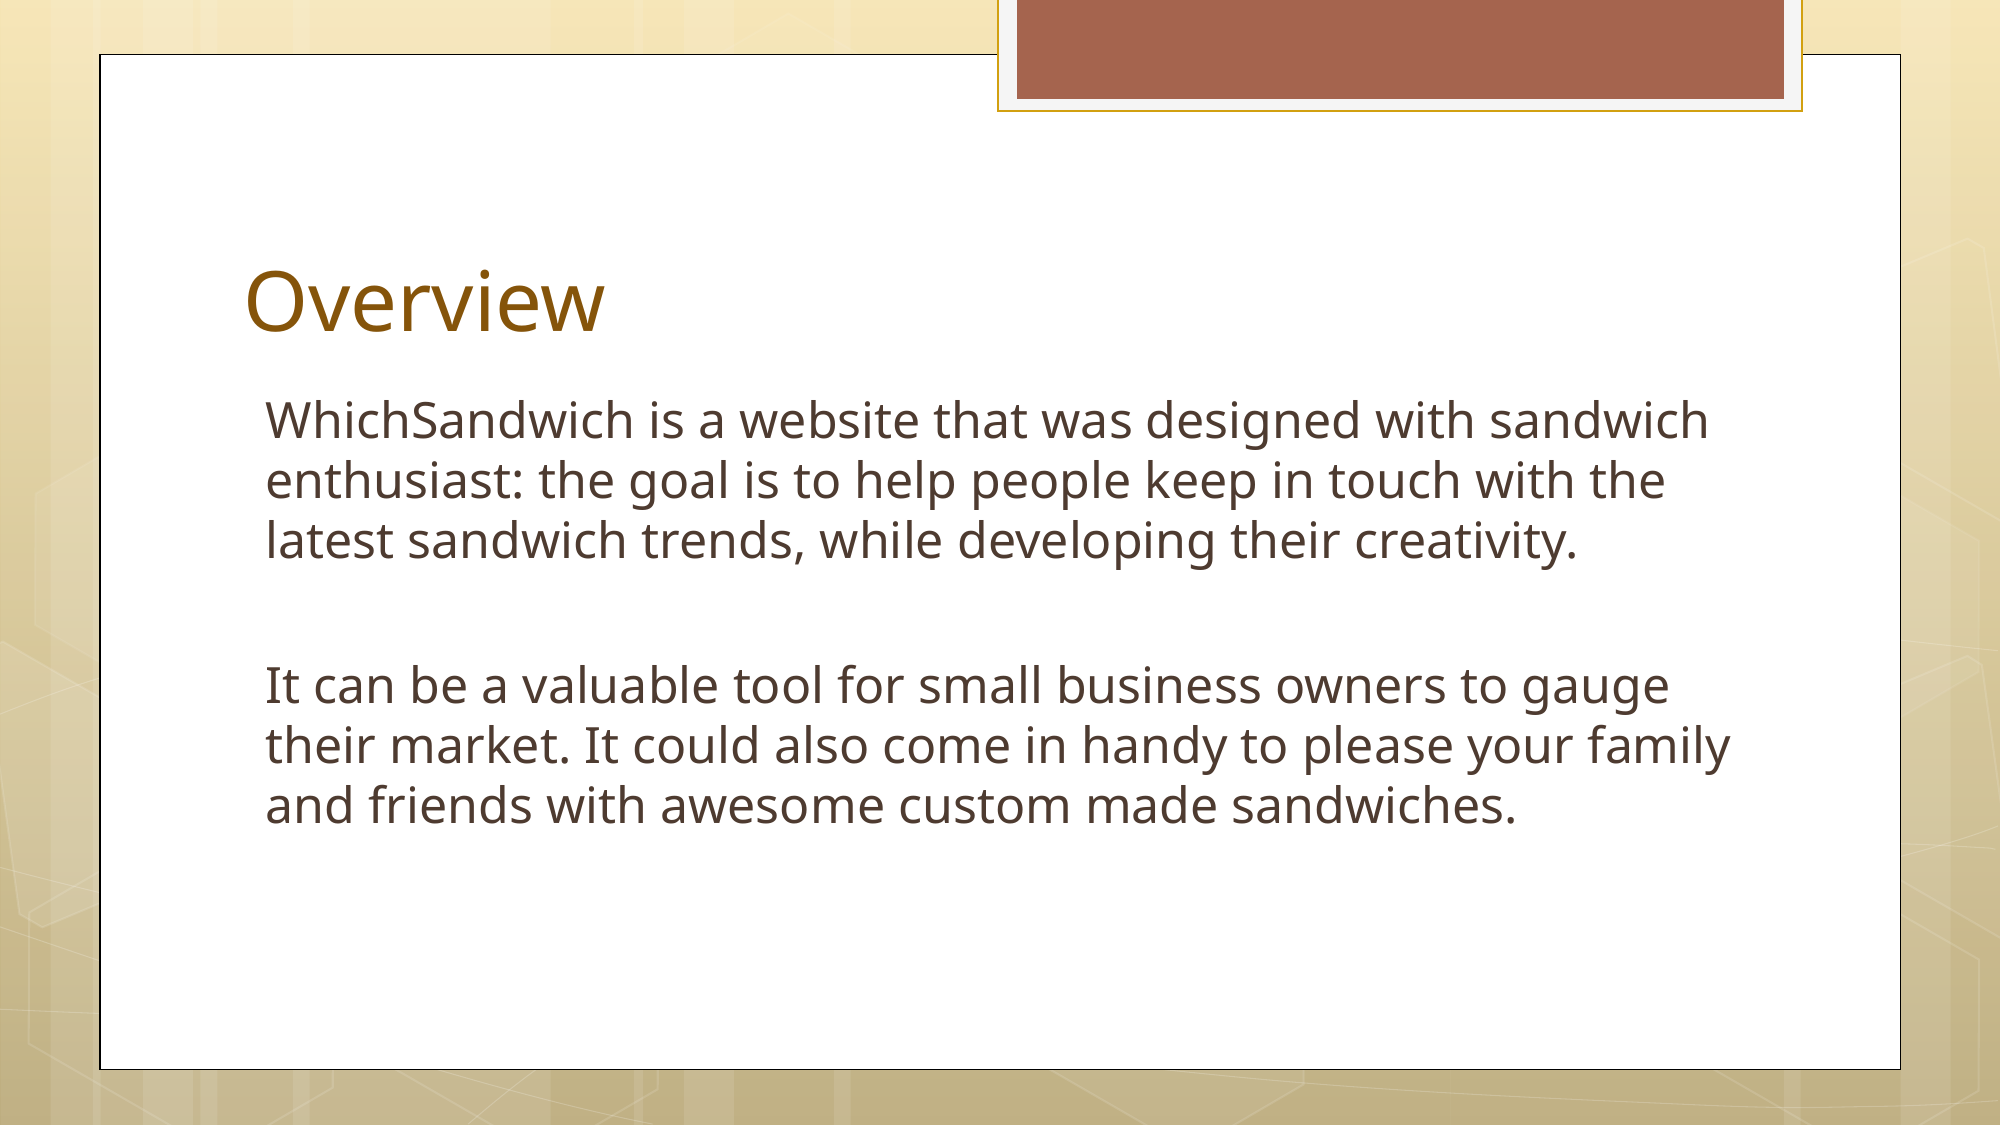

# Overview
WhichSandwich is a website that was designed with sandwich enthusiast: the goal is to help people keep in touch with the latest sandwich trends, while developing their creativity.
It can be a valuable tool for small business owners to gauge their market. It could also come in handy to please your family and friends with awesome custom made sandwiches.